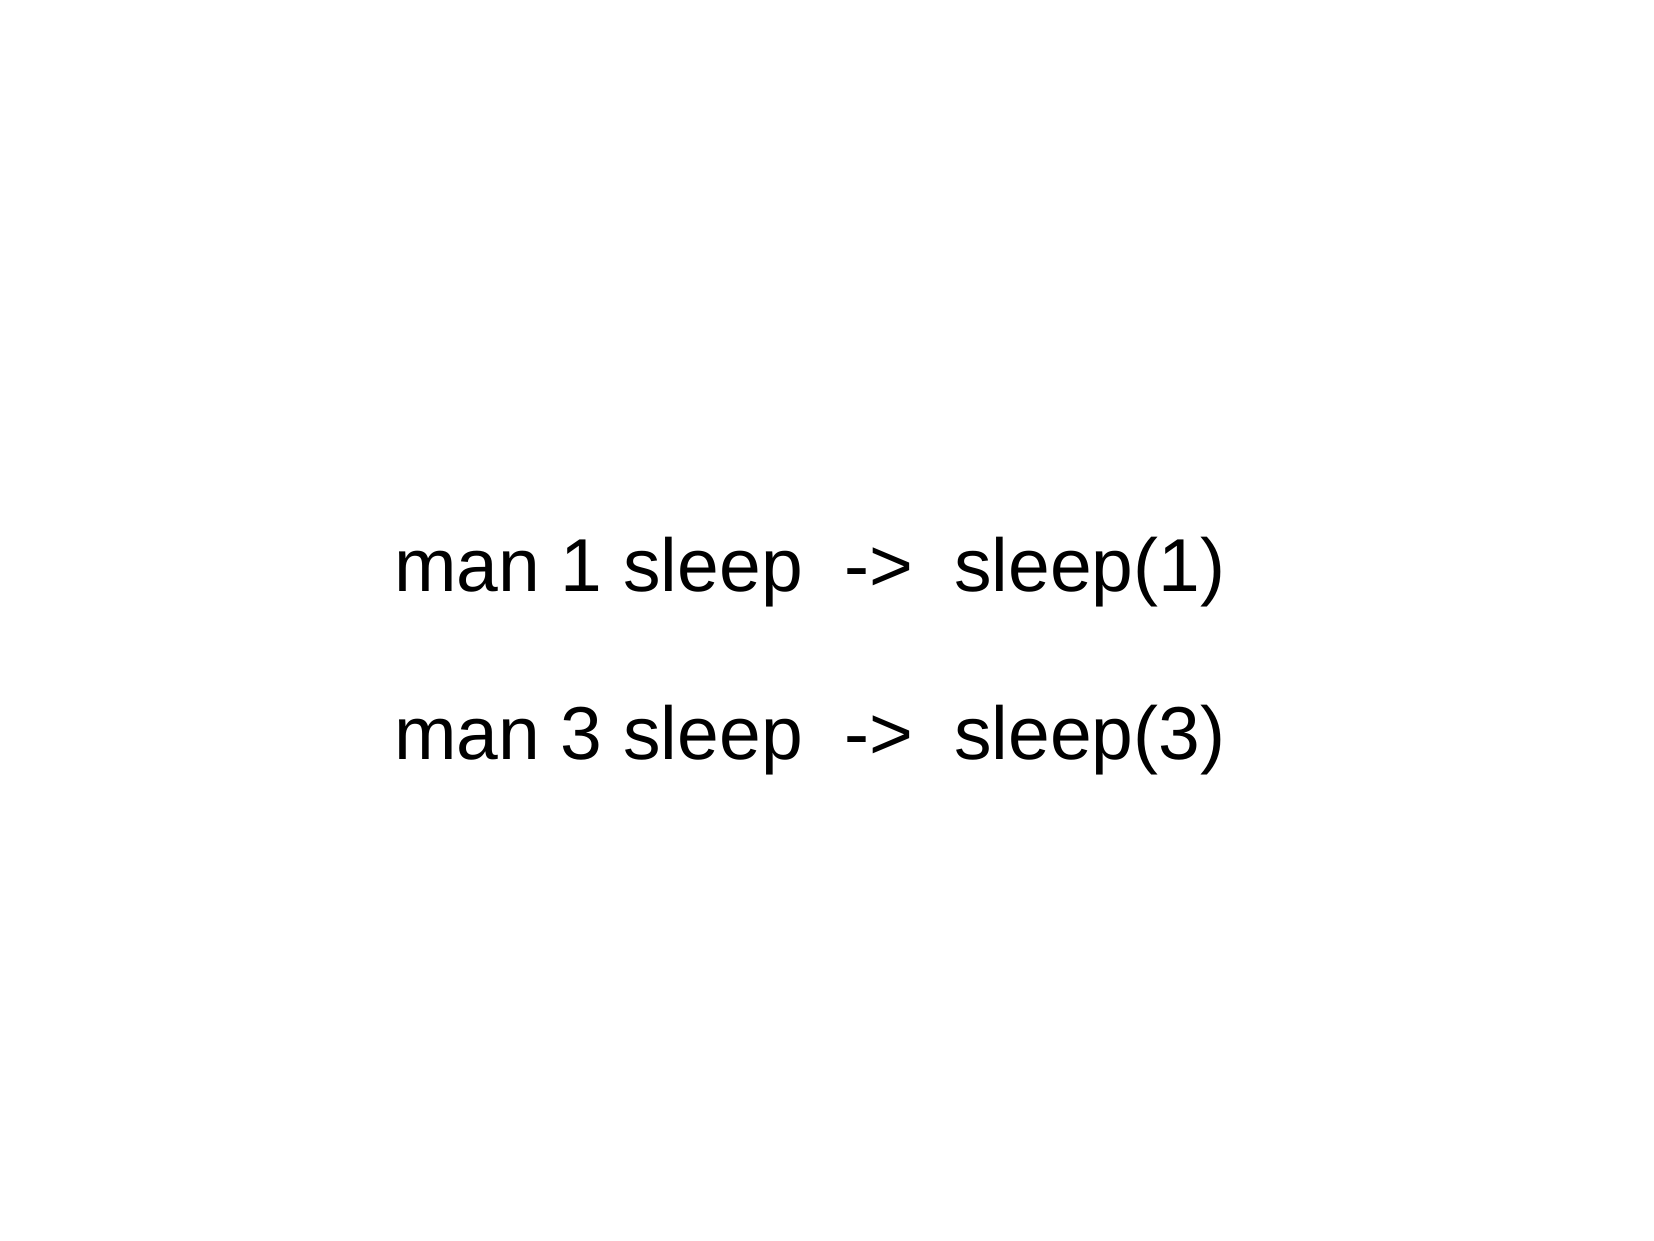

man 1 sleep -> sleep(1)
man 3 sleep -> sleep(3)